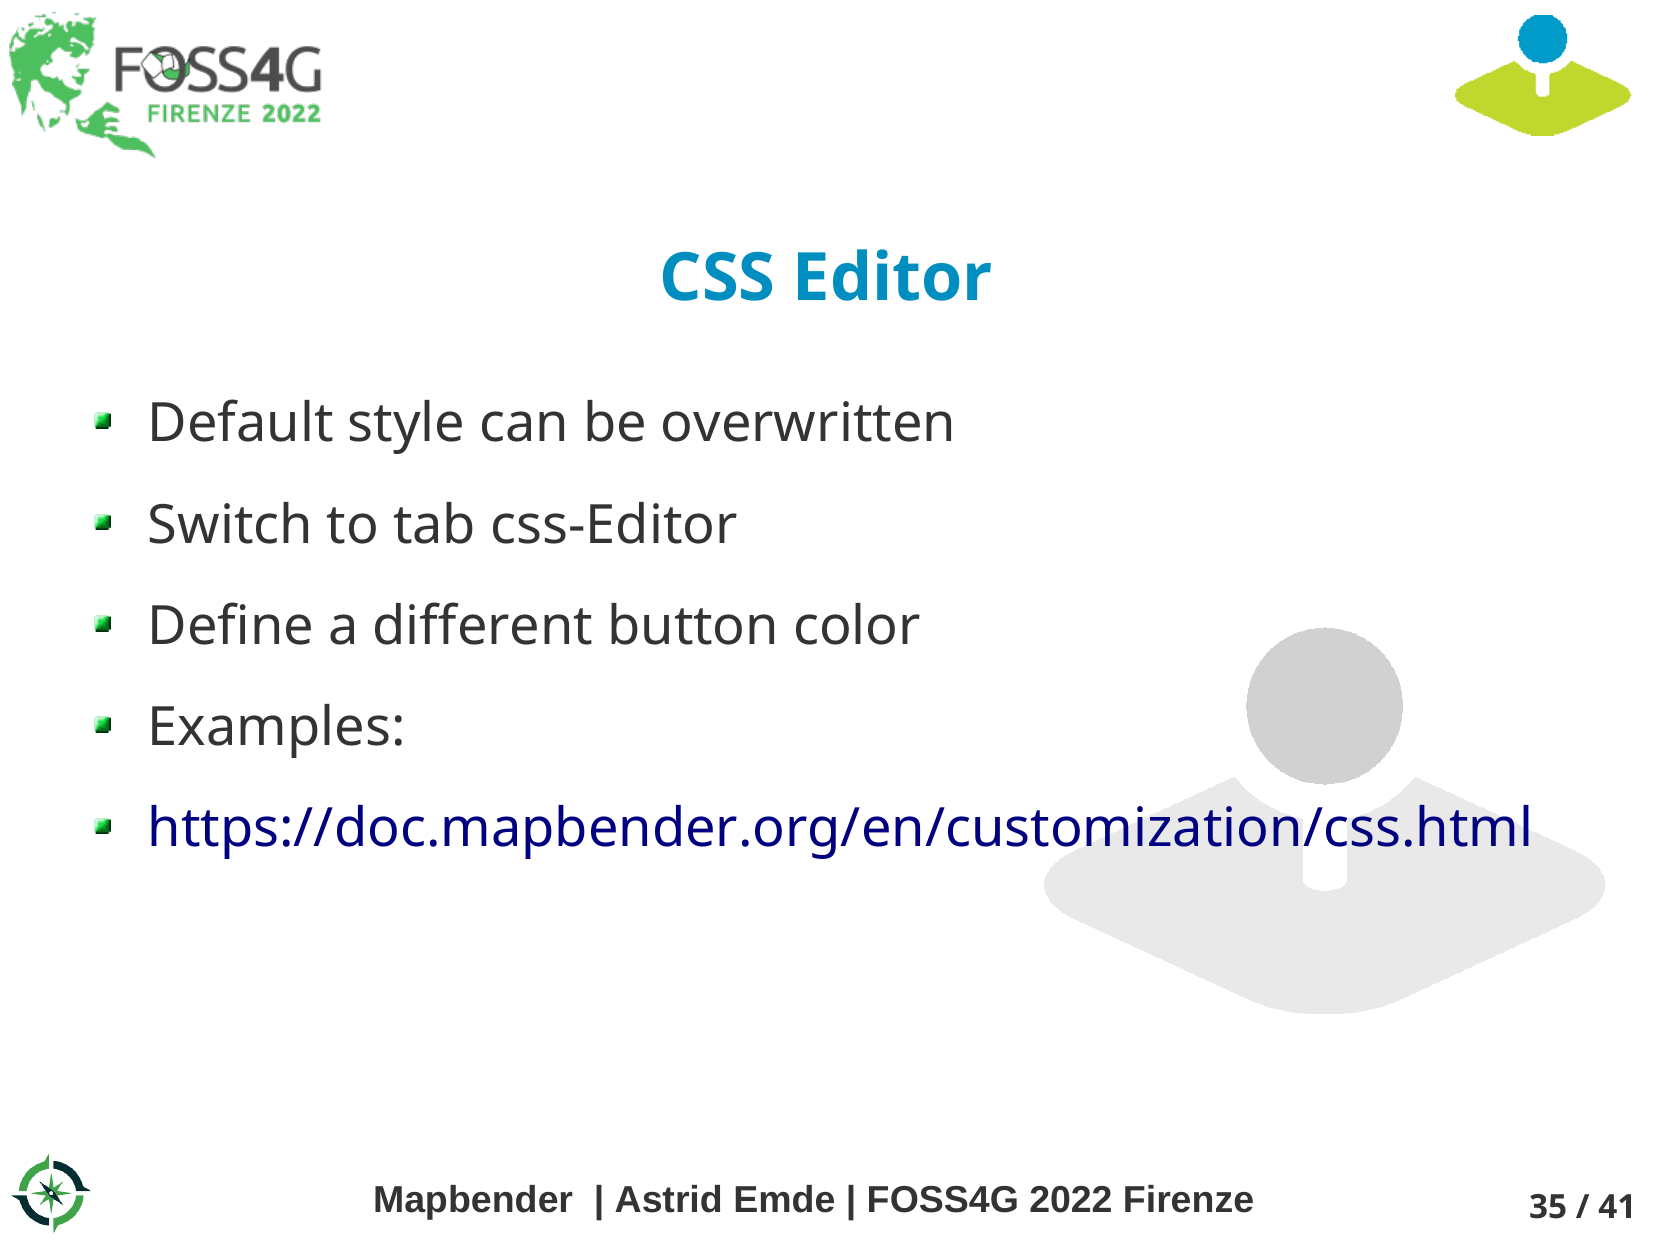

# CSS Editor
Default style can be overwritten
Switch to tab css-Editor
Define a different button color
Examples:
https://doc.mapbender.org/en/customization/css.html